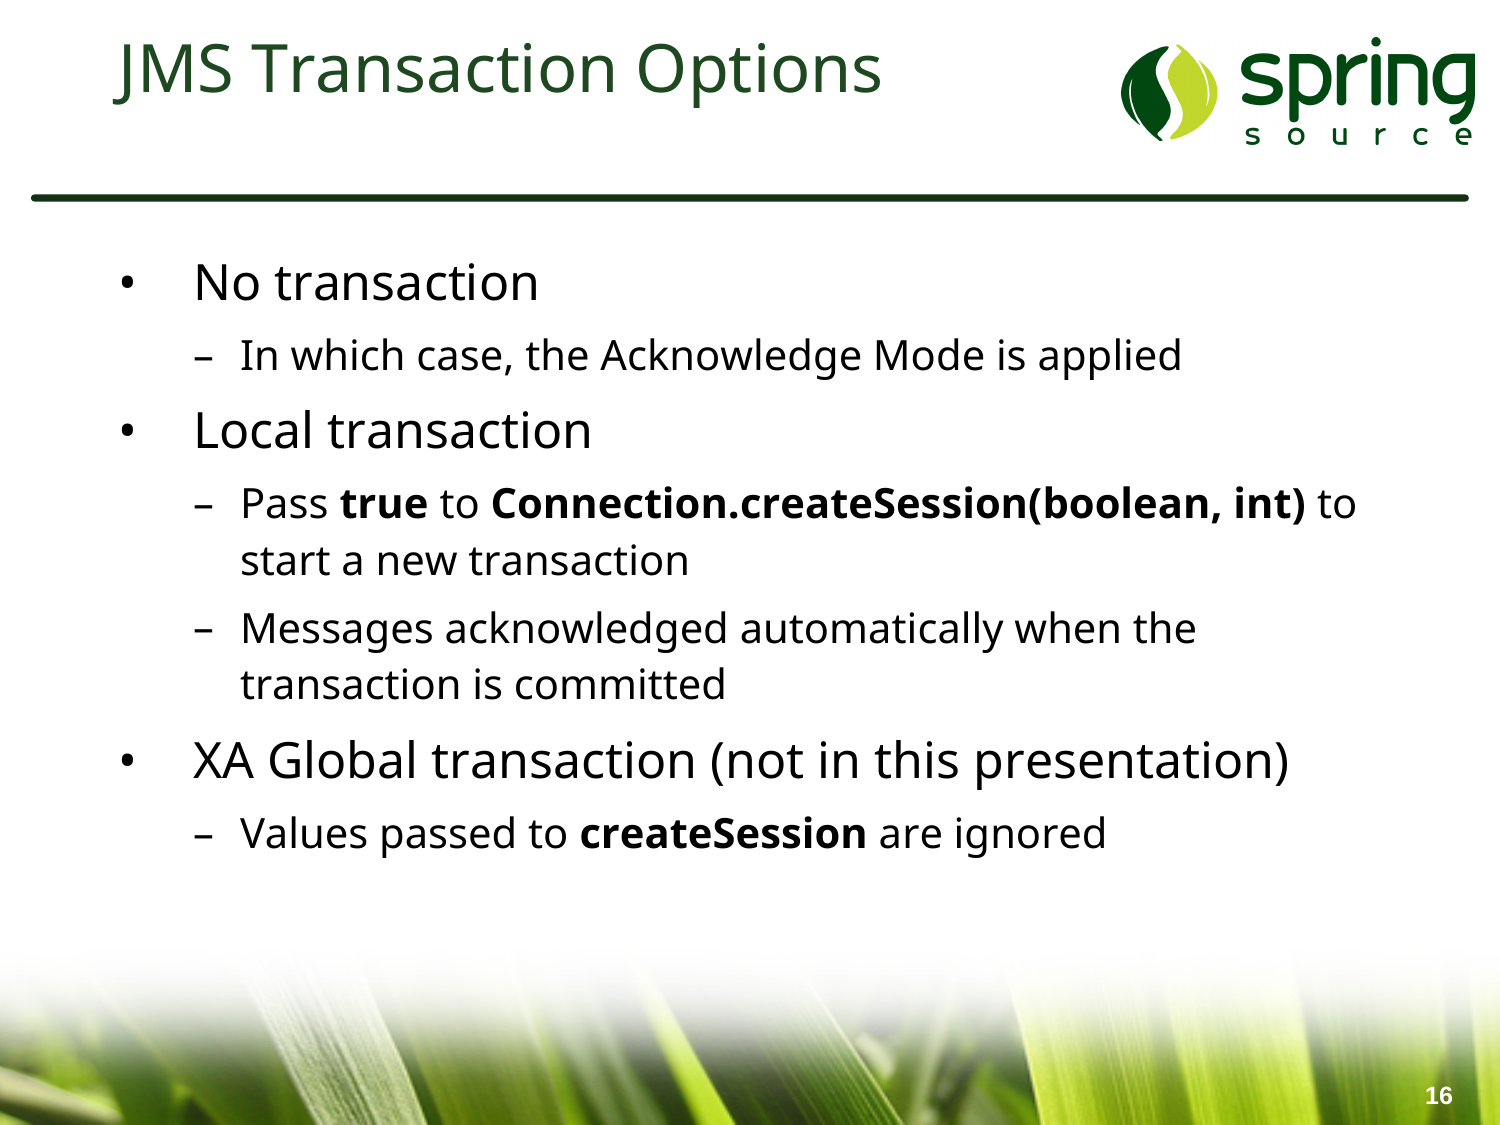

JMS Transaction Options
No transaction
In which case, the Acknowledge Mode is applied
Local transaction
Pass true to Connection.createSession(boolean, int) to start a new transaction
Messages acknowledged automatically when the transaction is committed
XA Global transaction (not in this presentation)
Values passed to createSession are ignored
#